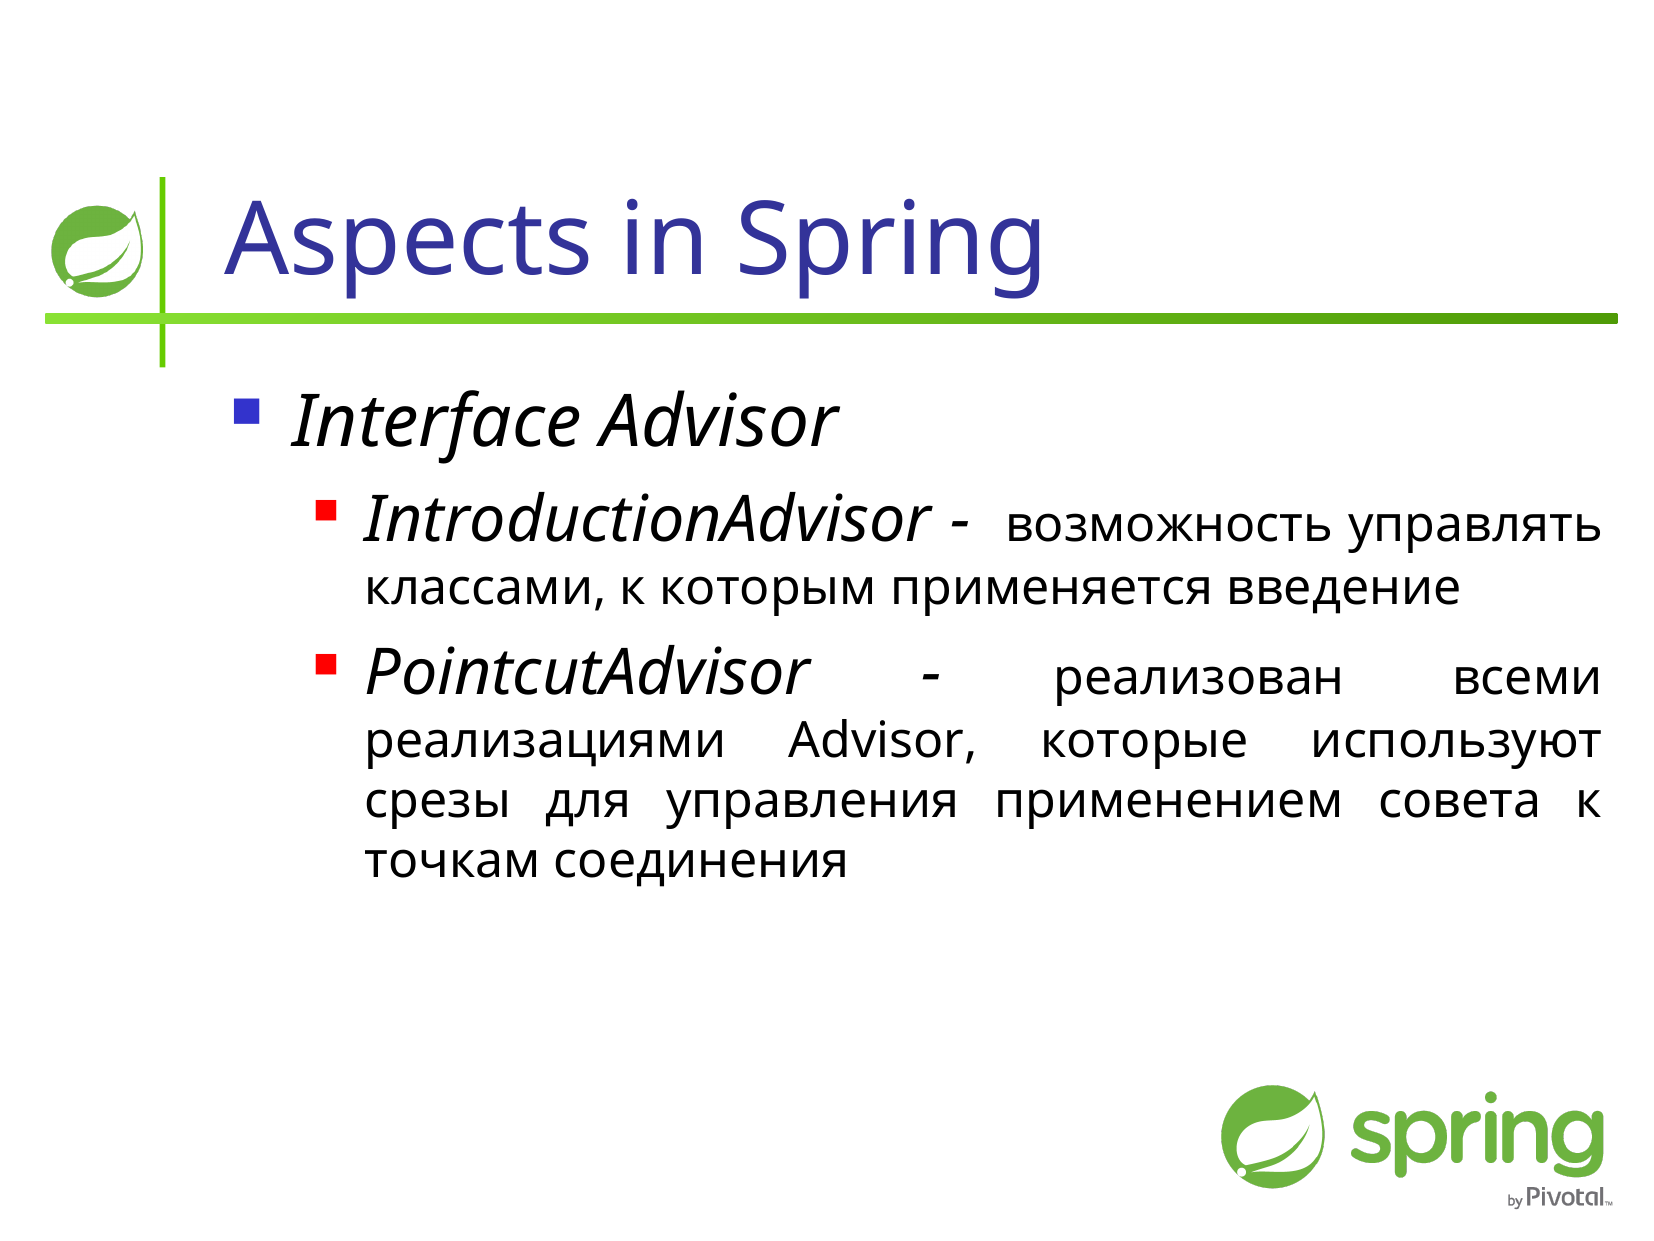

# Aspects in Spring
Interface Advisor
IntroductionAdvisor - возможность управлять классами, к которым применяется введение
PointcutAdvisor - реализован всеми реализациями Advisor, кото­рые используют срезы для управления применением совета к точкам соединения